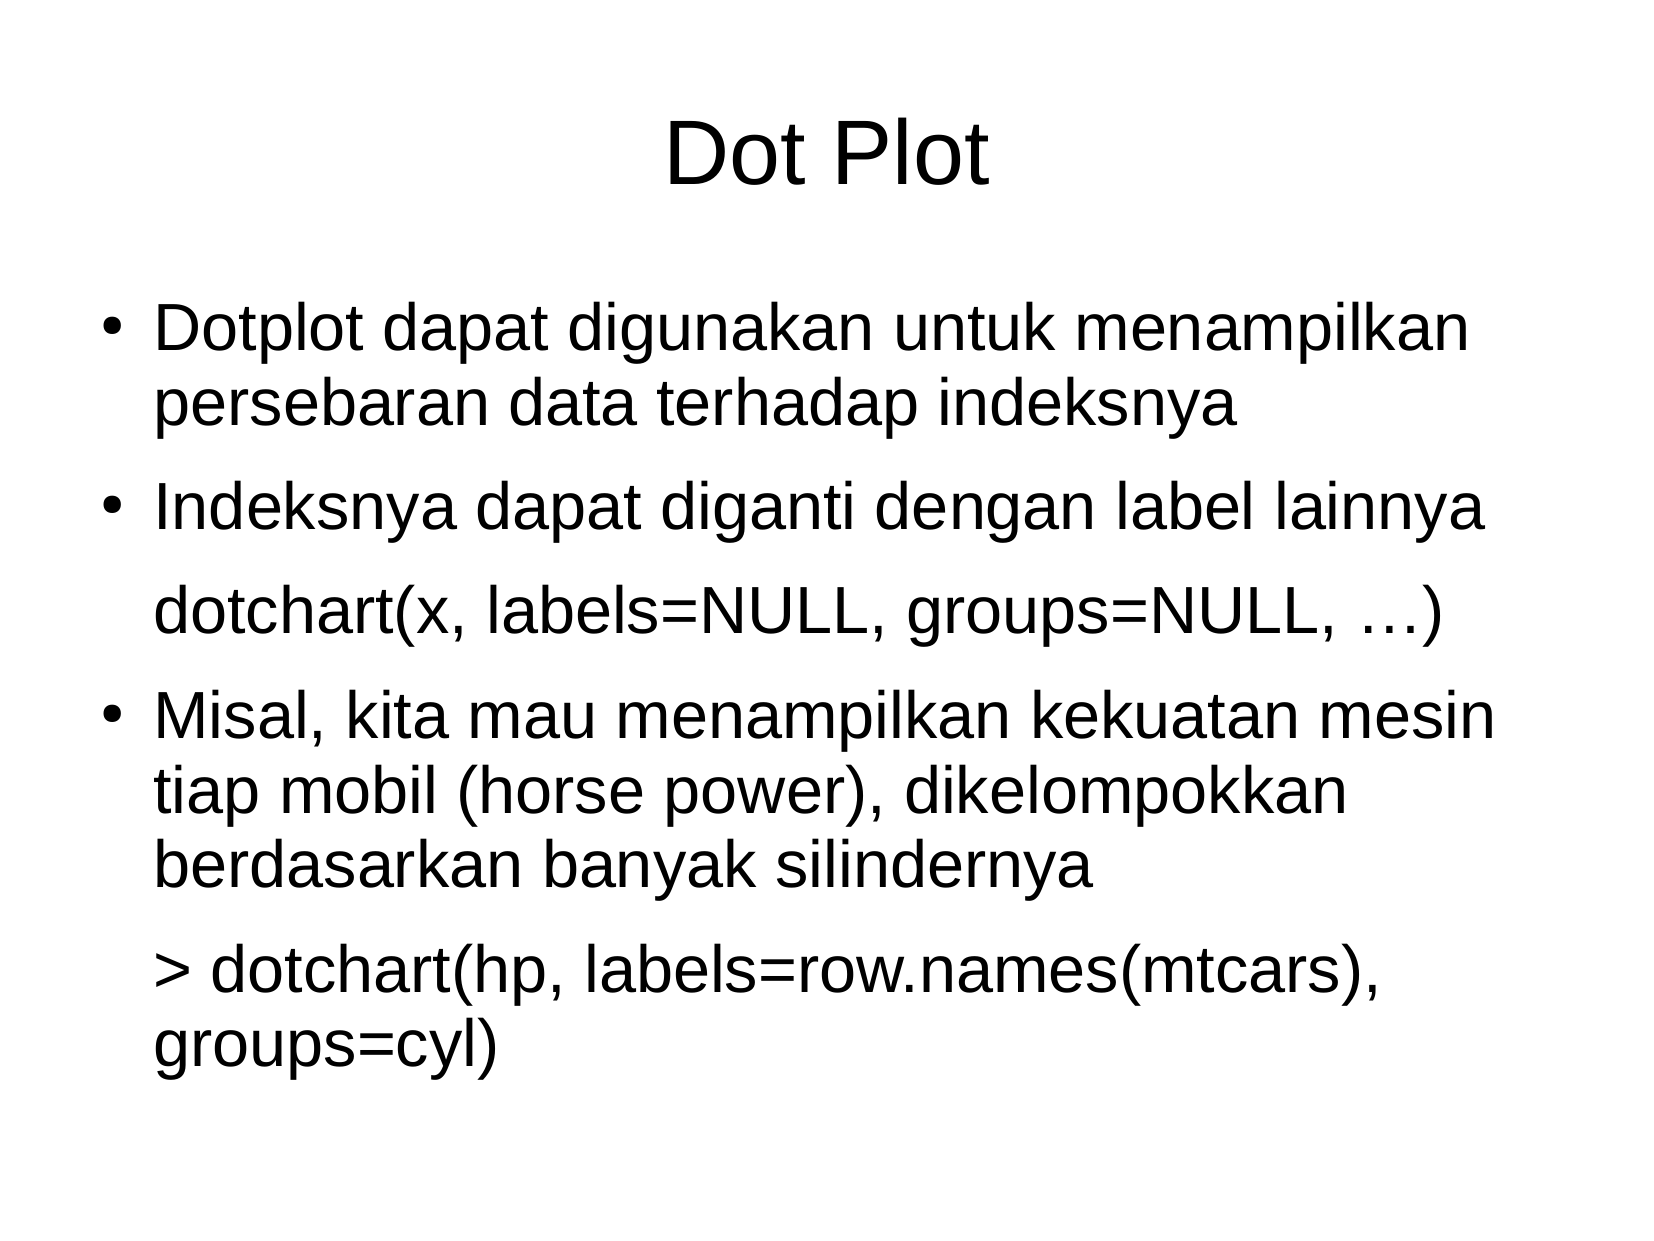

# Dot Plot
Dotplot dapat digunakan untuk menampilkan persebaran data terhadap indeksnya
Indeksnya dapat diganti dengan label lainnya
dotchart(x, labels=NULL, groups=NULL, …)
Misal, kita mau menampilkan kekuatan mesin tiap mobil (horse power), dikelompokkan berdasarkan banyak silindernya
> dotchart(hp, labels=row.names(mtcars), groups=cyl)